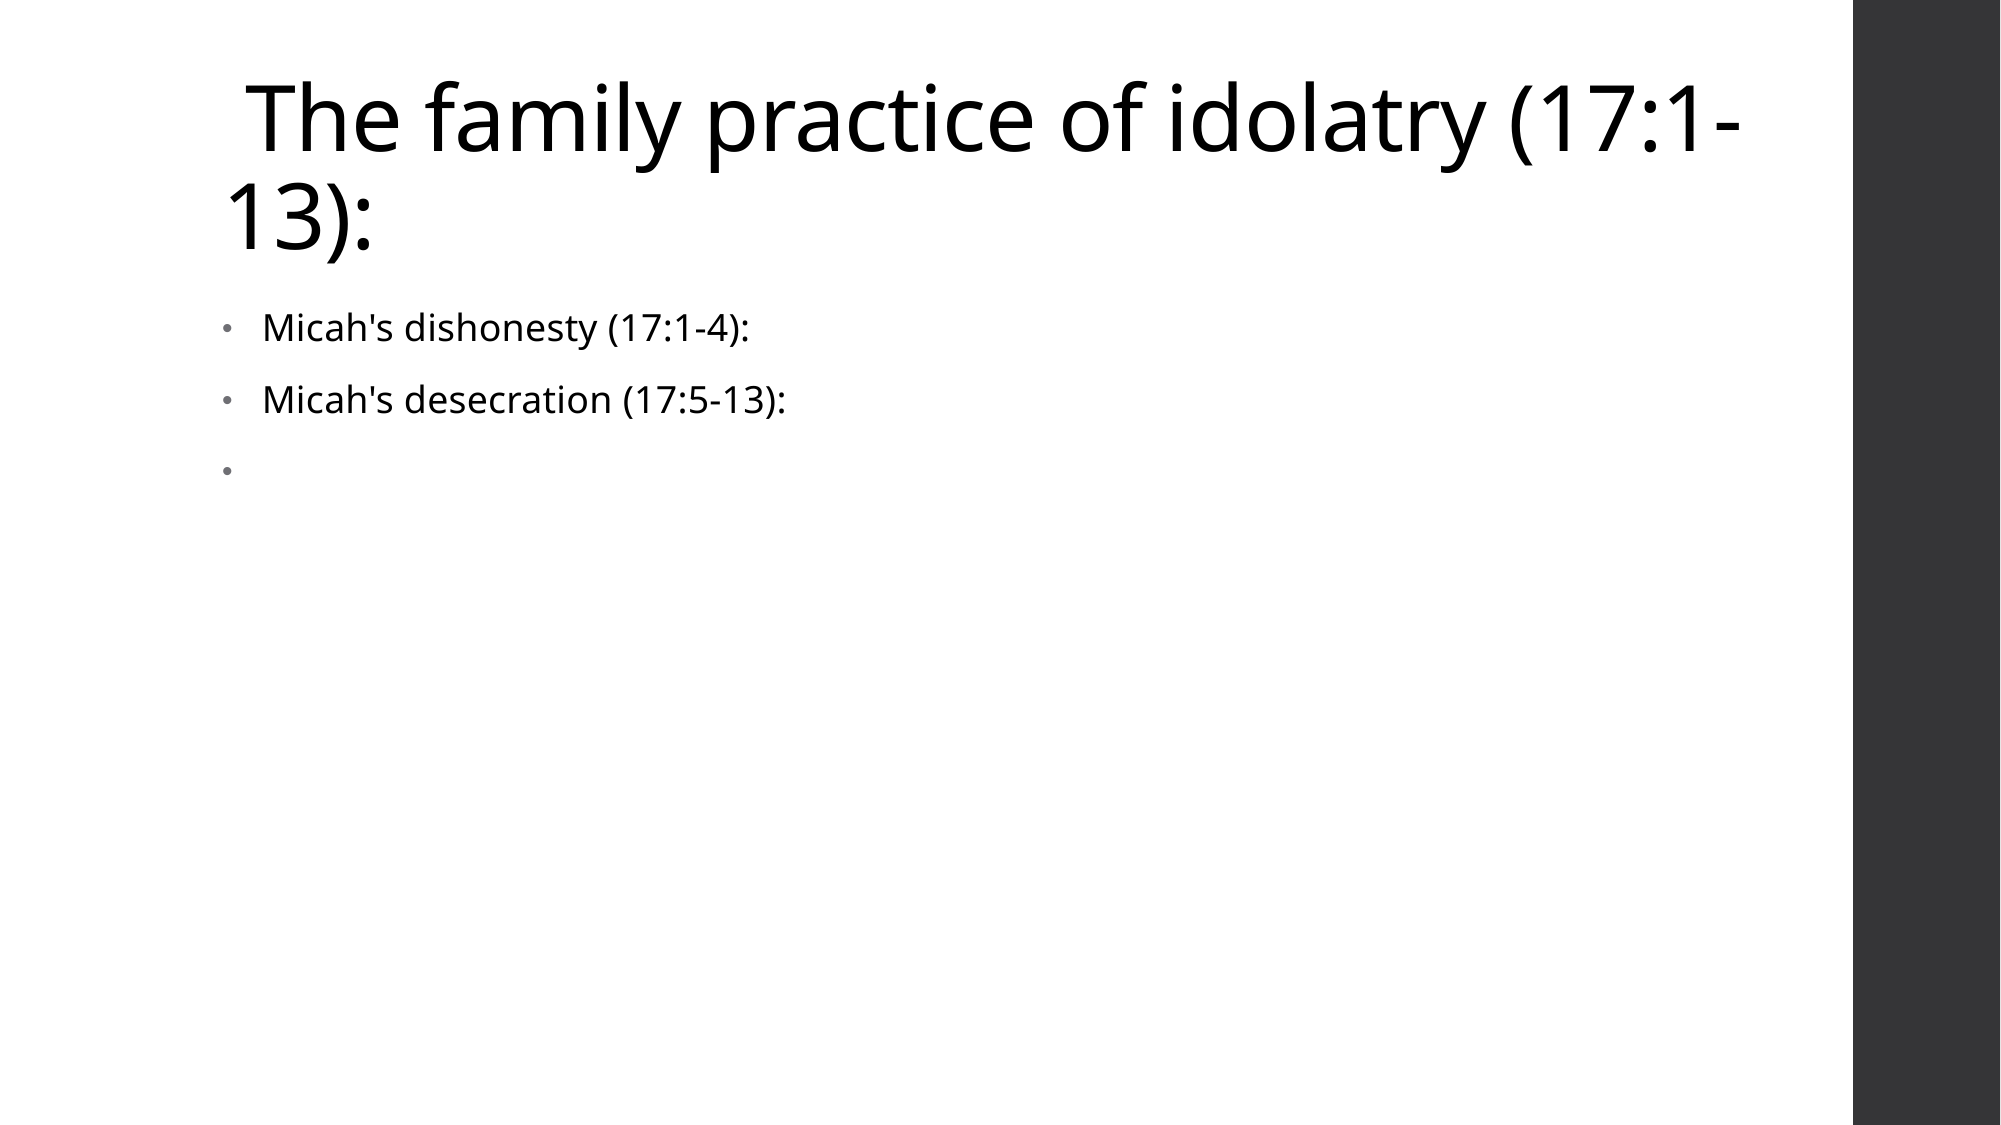

# The family practice of idolatry (17:1-13):
 Micah's dishonesty (17:1-4):
 Micah's desecration (17:5-13):